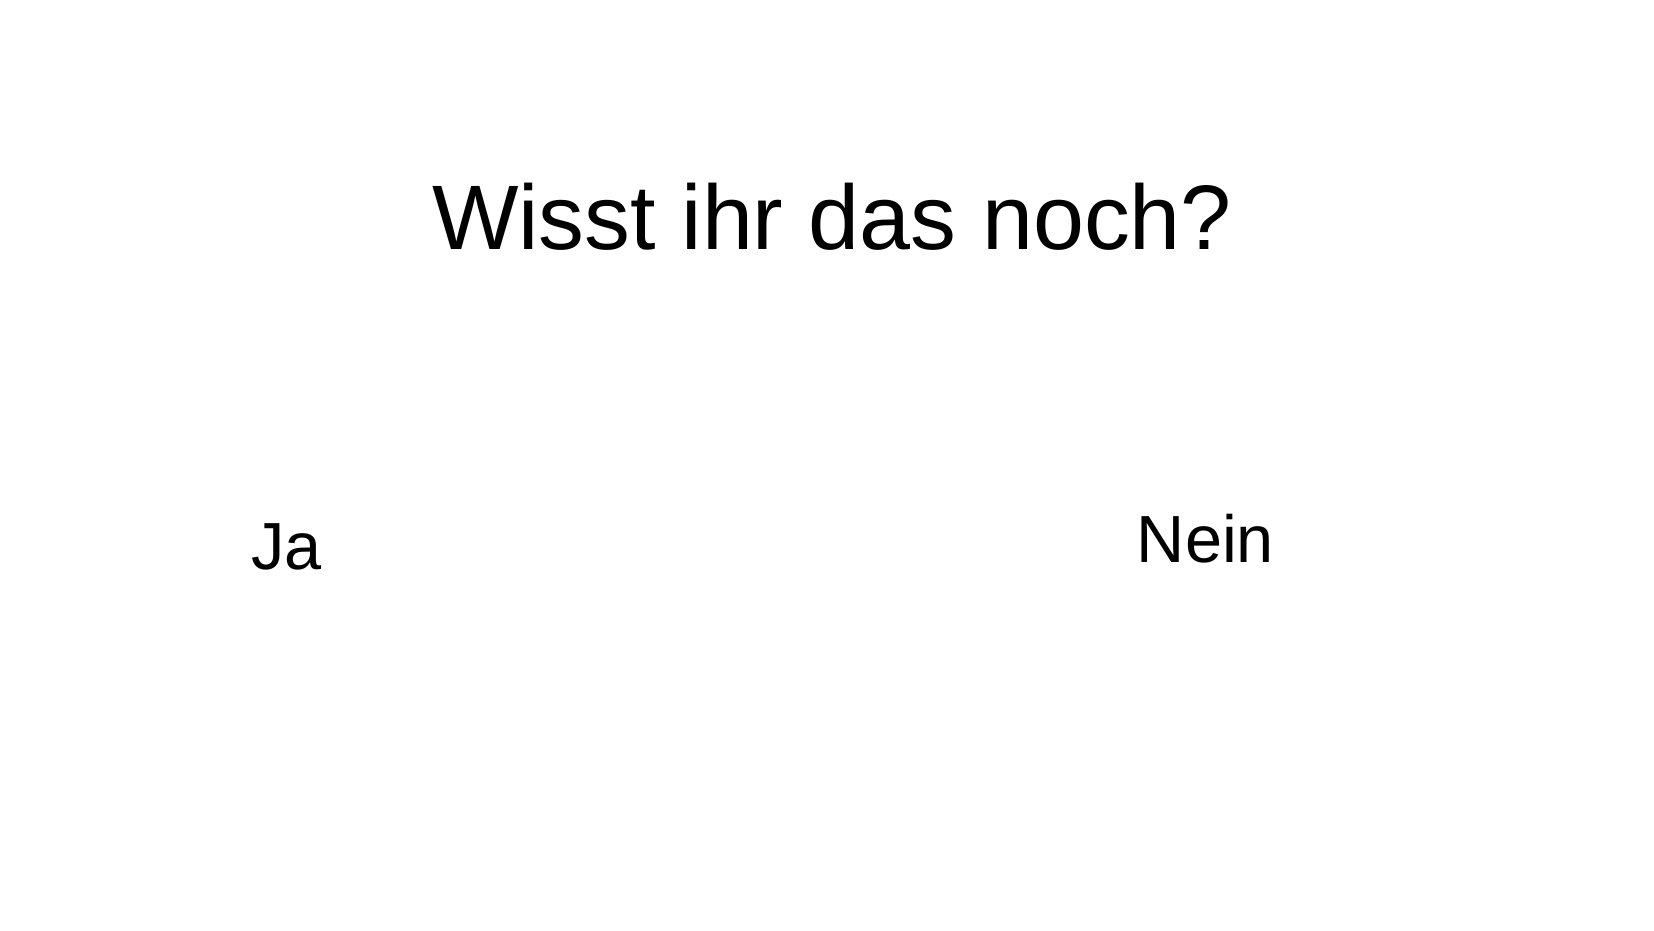

# Wisst ihr das noch?
Nein
Ja